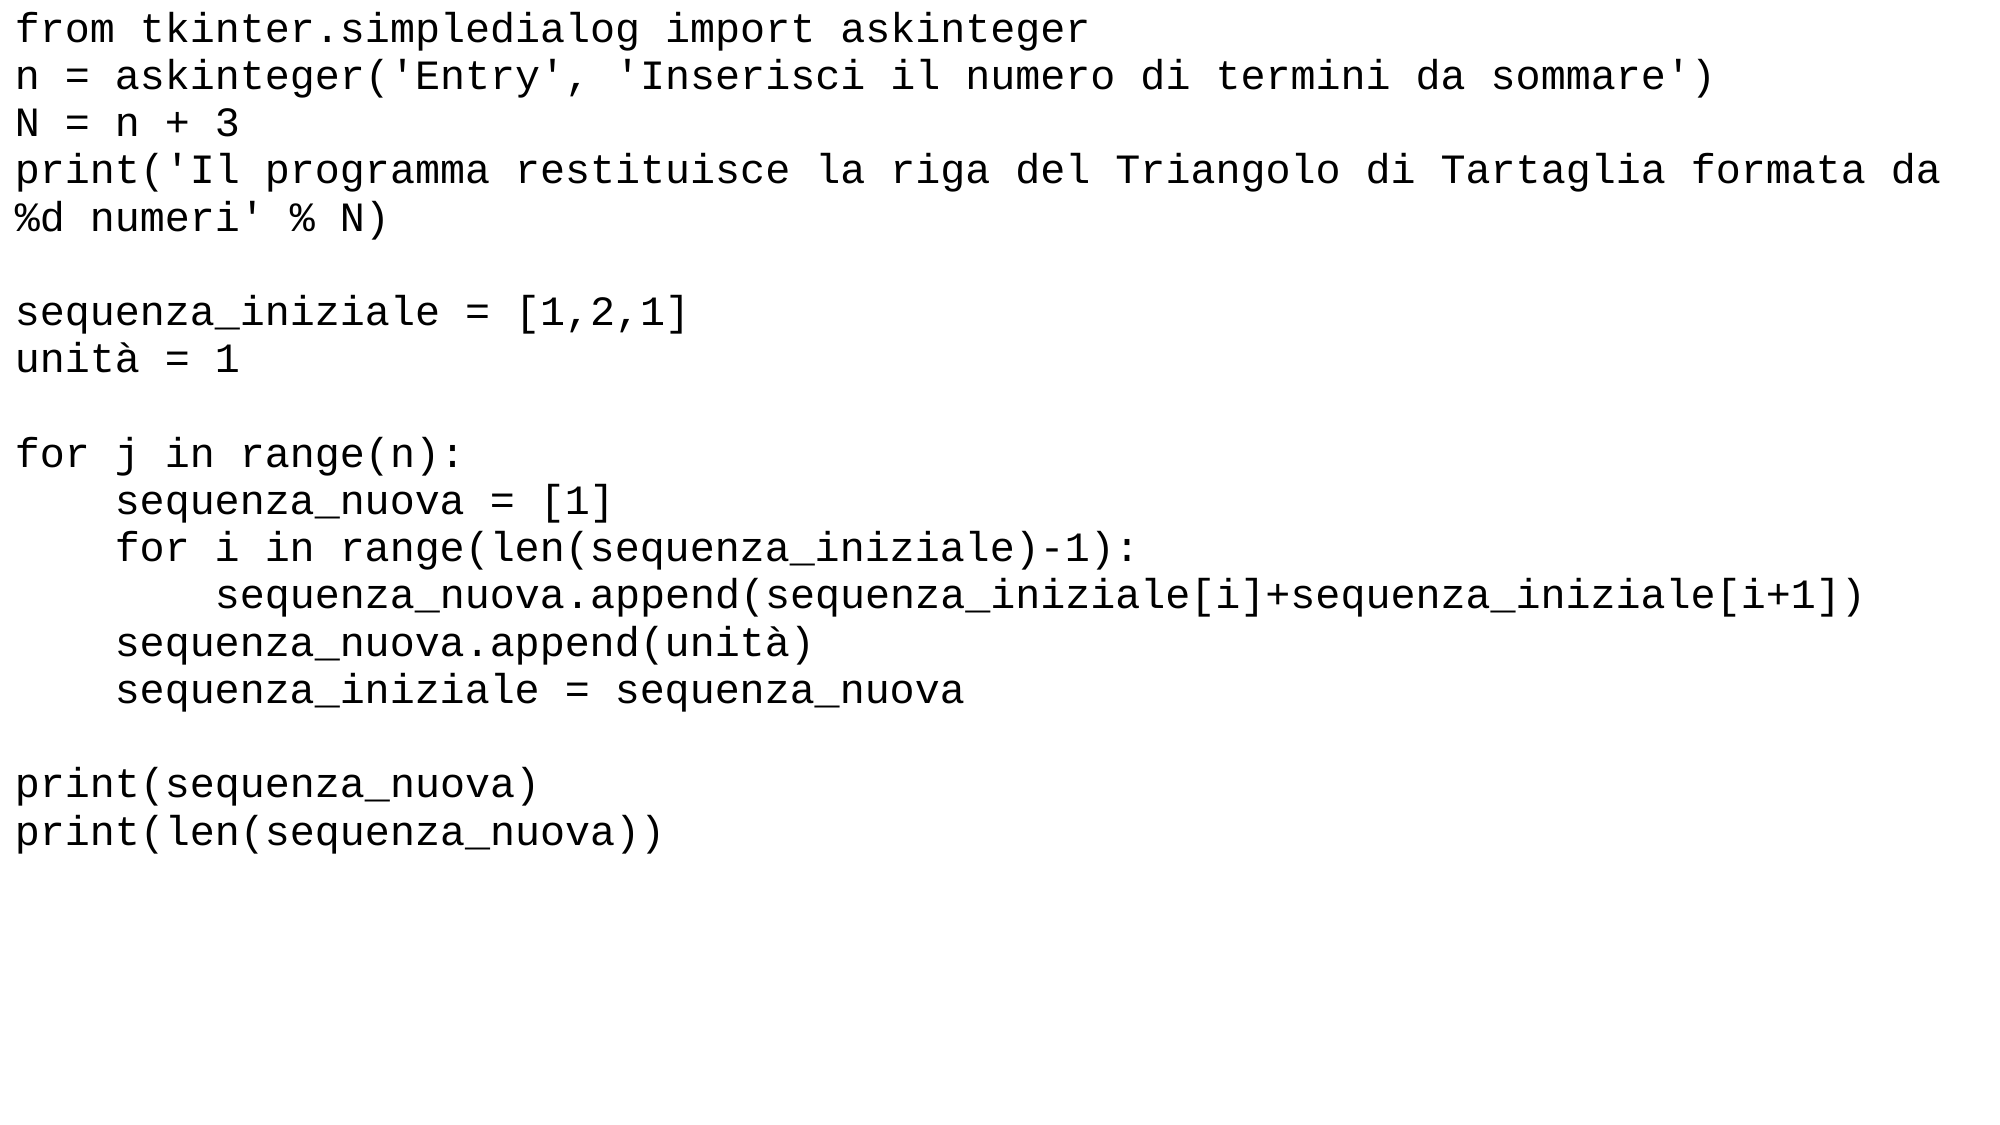

from tkinter.simpledialog import askinteger
n = askinteger('Entry', 'Inserisci il numero di termini da sommare')
N = n + 3
print('Il programma restituisce la riga del Triangolo di Tartaglia formata da %d numeri' % N)
sequenza_iniziale = [1,2,1]
unità = 1
for j in range(n):
 sequenza_nuova = [1]
 for i in range(len(sequenza_iniziale)-1):
 sequenza_nuova.append(sequenza_iniziale[i]+sequenza_iniziale[i+1])
 sequenza_nuova.append(unità)
 sequenza_iniziale = sequenza_nuova
print(sequenza_nuova)
print(len(sequenza_nuova))